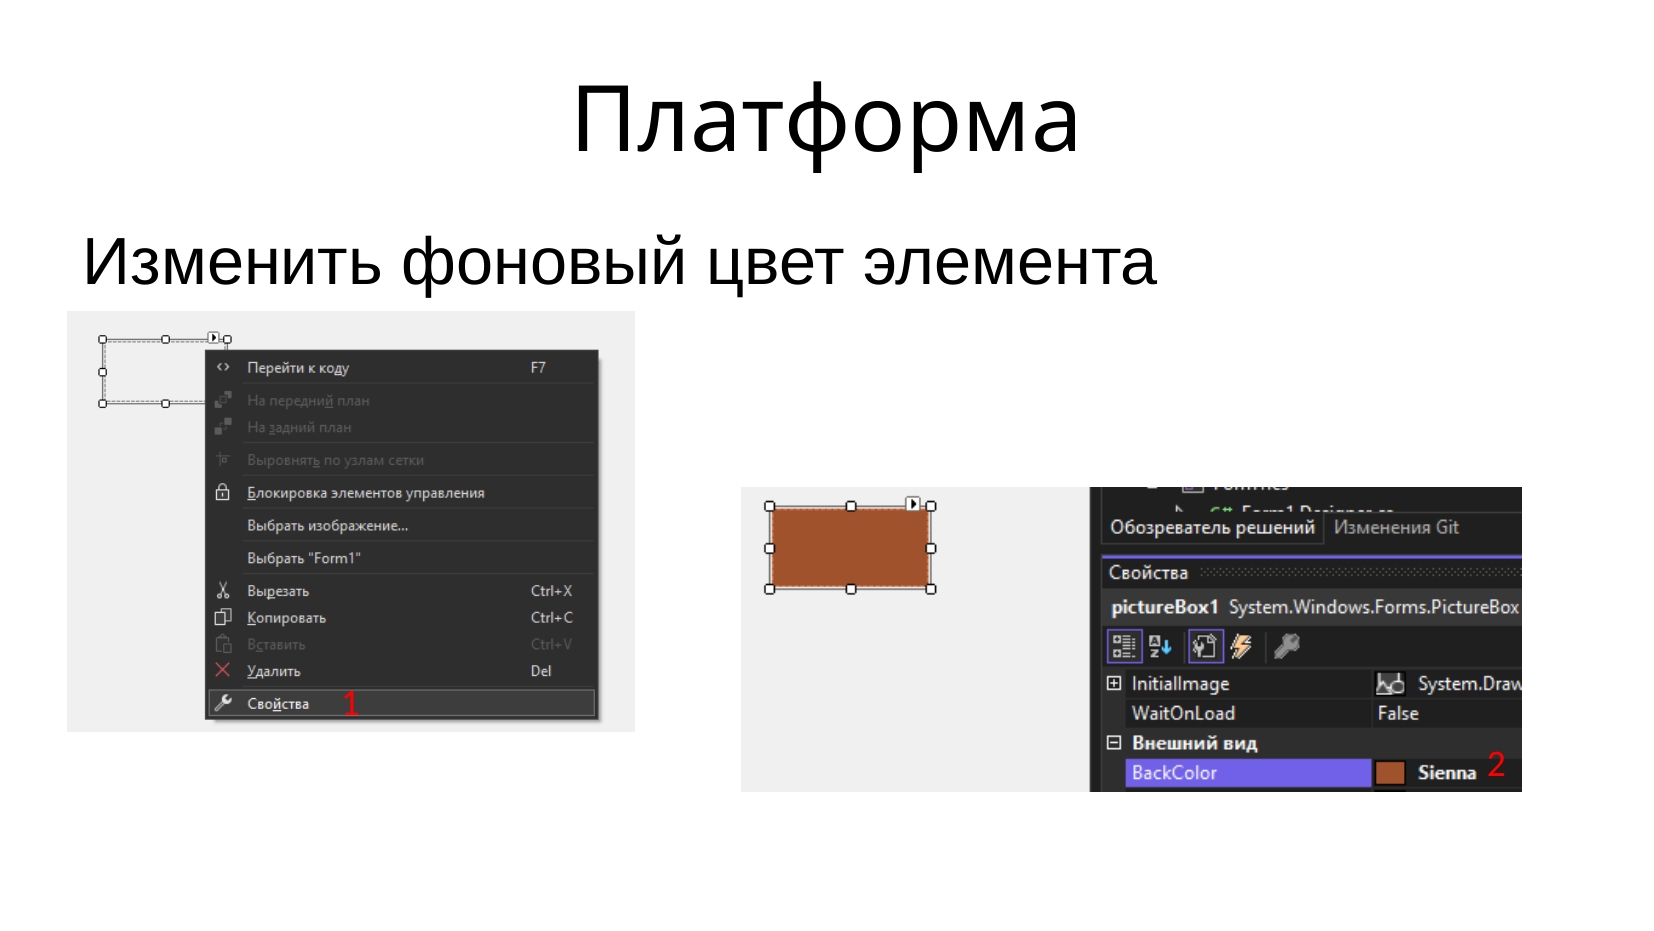

# Платформа
Изменить фоновый цвет элемента
1
1
2